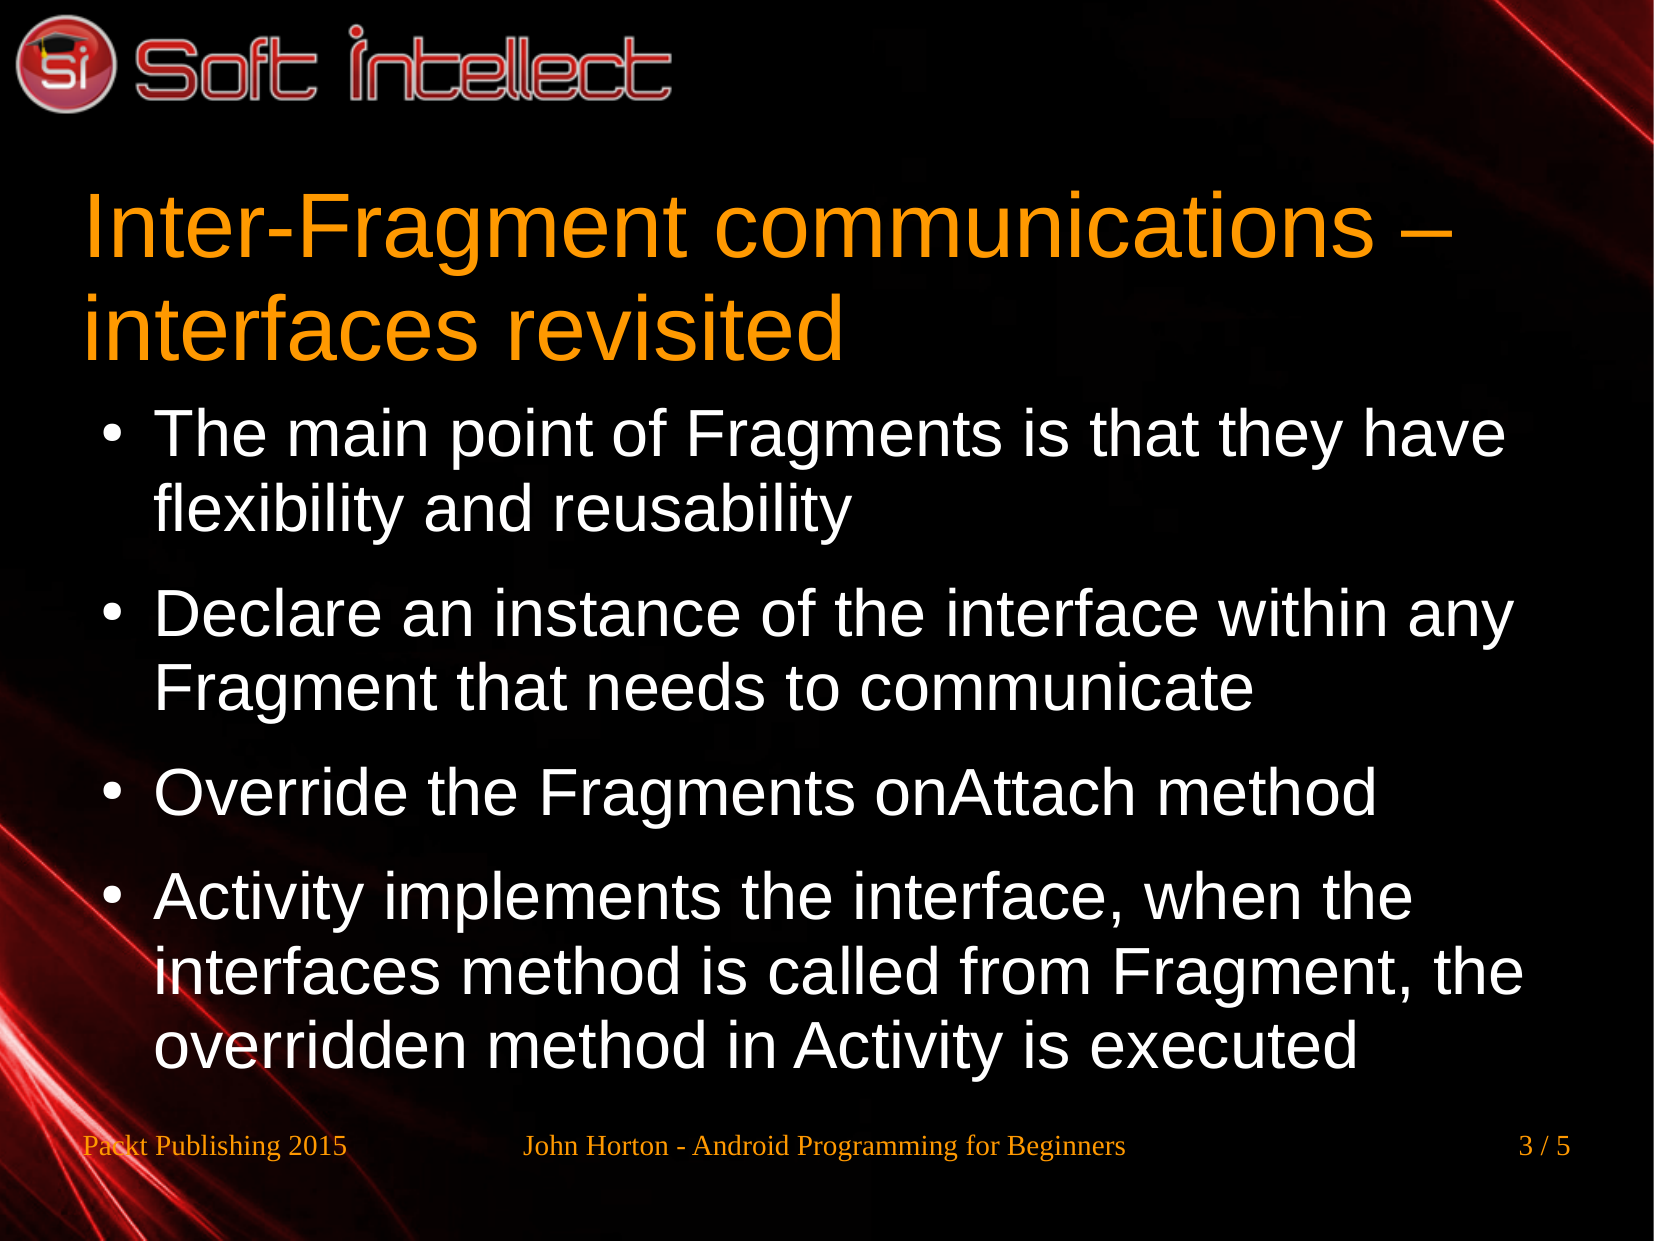

# Inter-Fragment communications –
interfaces revisited
The main point of Fragments is that they have flexibility and reusability
Declare an instance of the interface within any Fragment that needs to communicate
Override the Fragments onAttach method
Activity implements the interface, when the interfaces method is called from Fragment, the overridden method in Activity is executed
Packt Publishing 2015
John Horton - Android Programming for Beginners
3